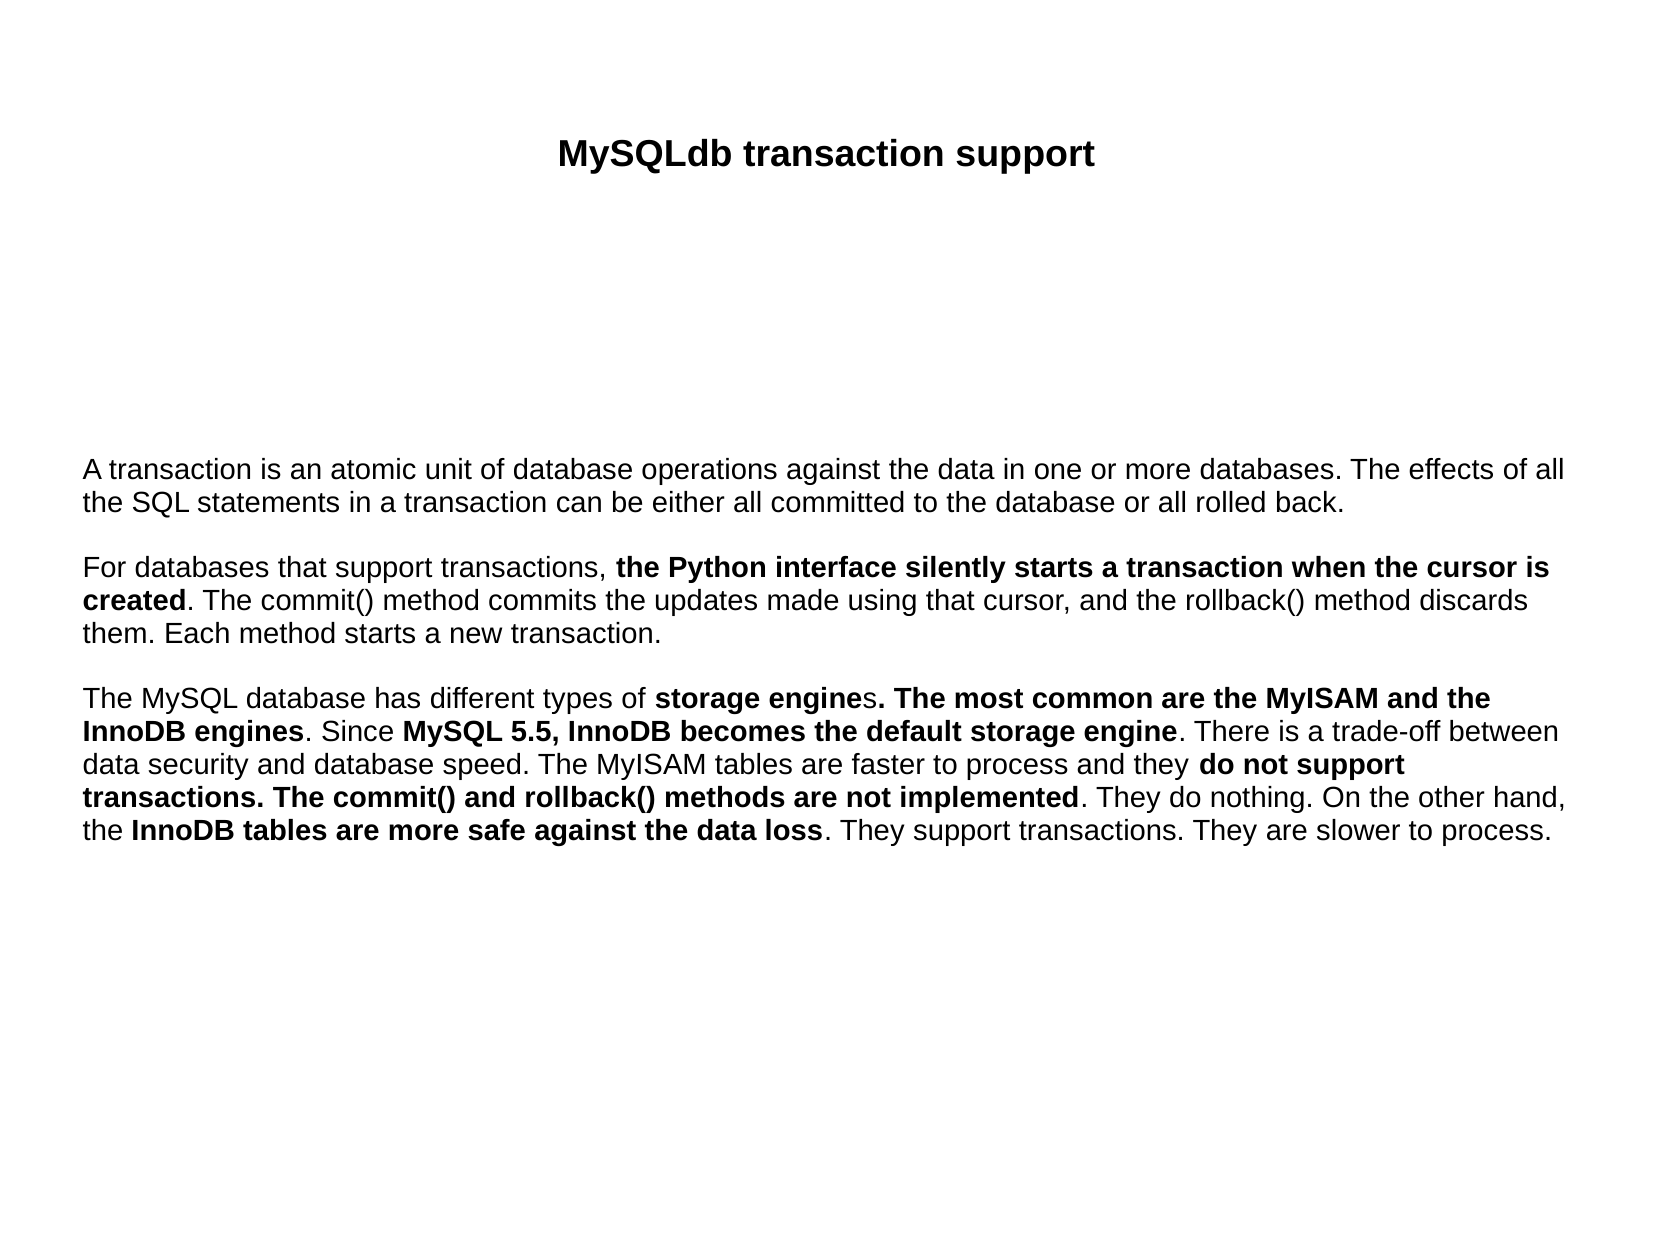

# MySQLdb transaction support
A transaction is an atomic unit of database operations against the data in one or more databases. The effects of all the SQL statements in a transaction can be either all committed to the database or all rolled back.
For databases that support transactions, the Python interface silently starts a transaction when the cursor is created. The commit() method commits the updates made using that cursor, and the rollback() method discards them. Each method starts a new transaction.
The MySQL database has different types of storage engines. The most common are the MyISAM and the InnoDB engines. Since MySQL 5.5, InnoDB becomes the default storage engine. There is a trade-off between data security and database speed. The MyISAM tables are faster to process and they do not support transactions. The commit() and rollback() methods are not implemented. They do nothing. On the other hand, the InnoDB tables are more safe against the data loss. They support transactions. They are slower to process.